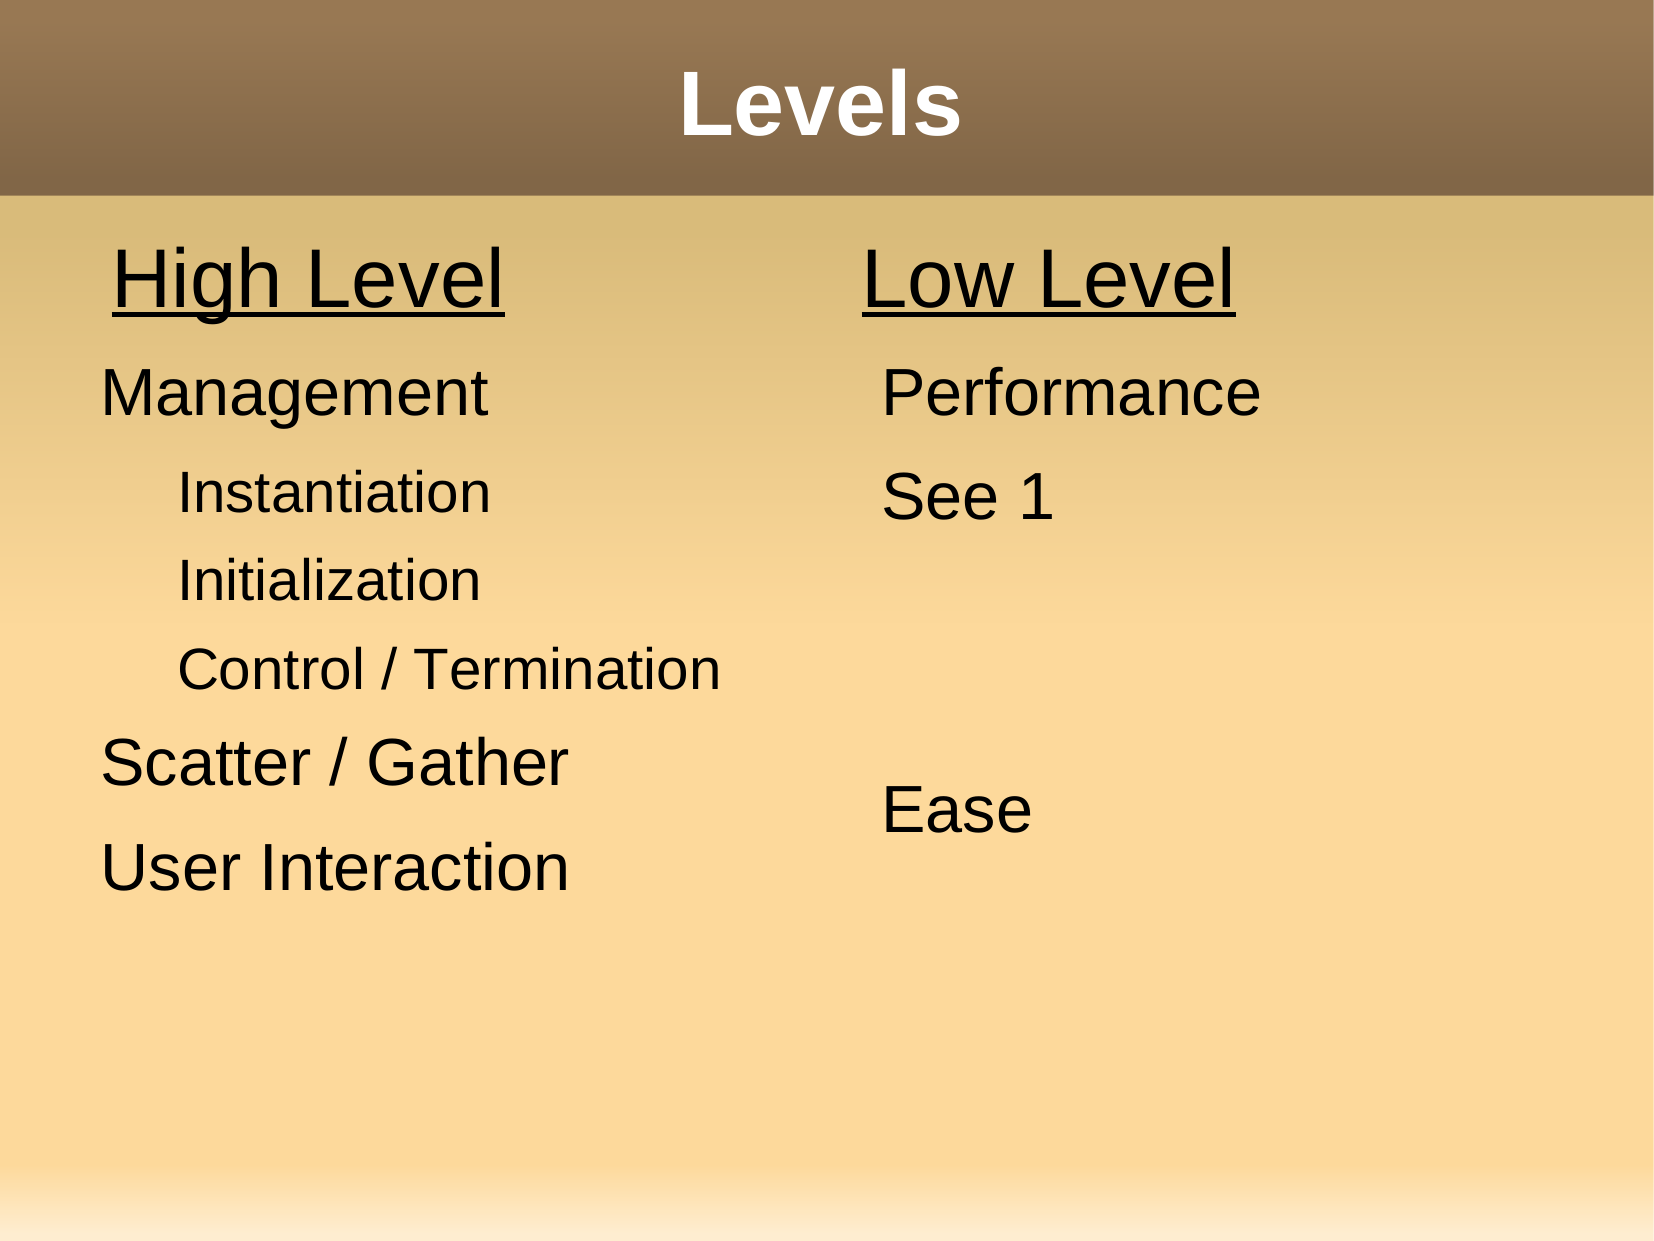

# Levels
High Level
Low Level
Management
Instantiation
Initialization
Control / Termination
Scatter / Gather
User Interaction
 Performance
 See 1
 Ease